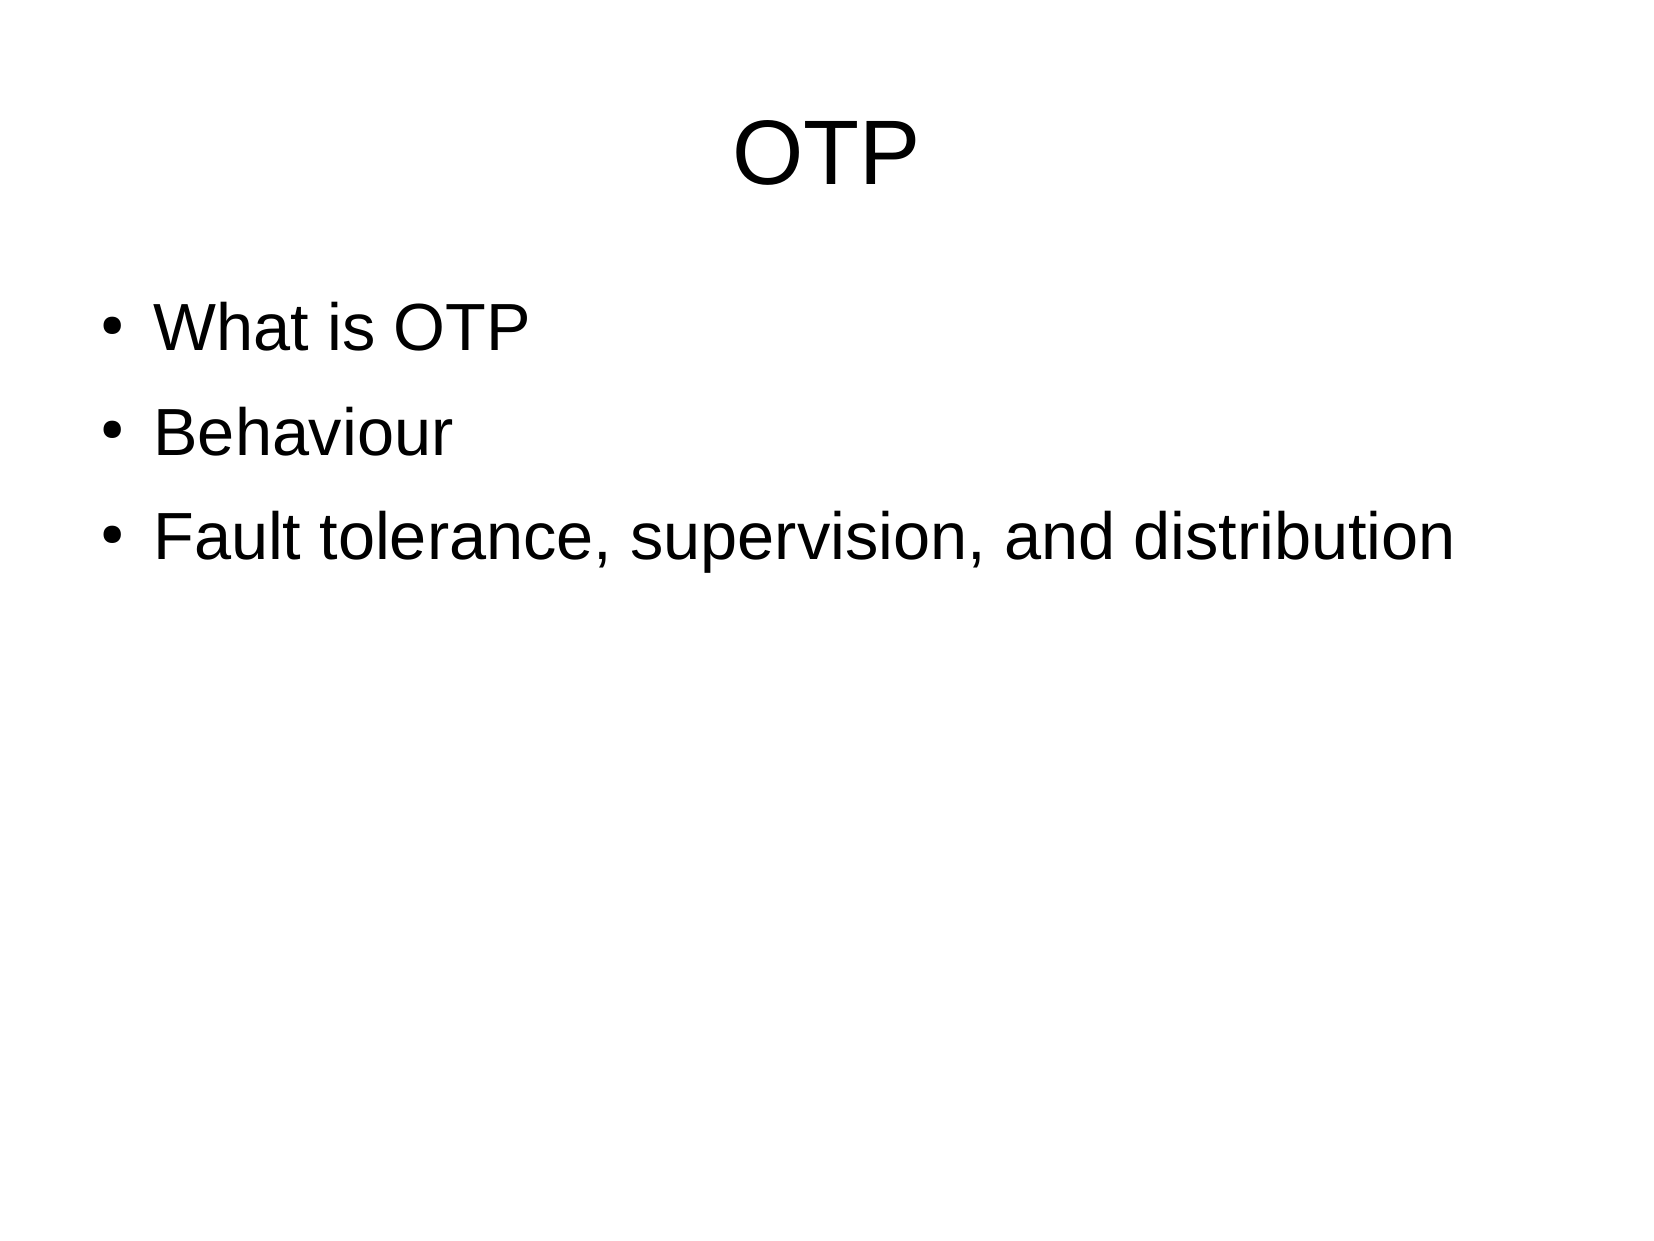

# OTP
What is OTP
Behaviour
Fault tolerance, supervision, and distribution